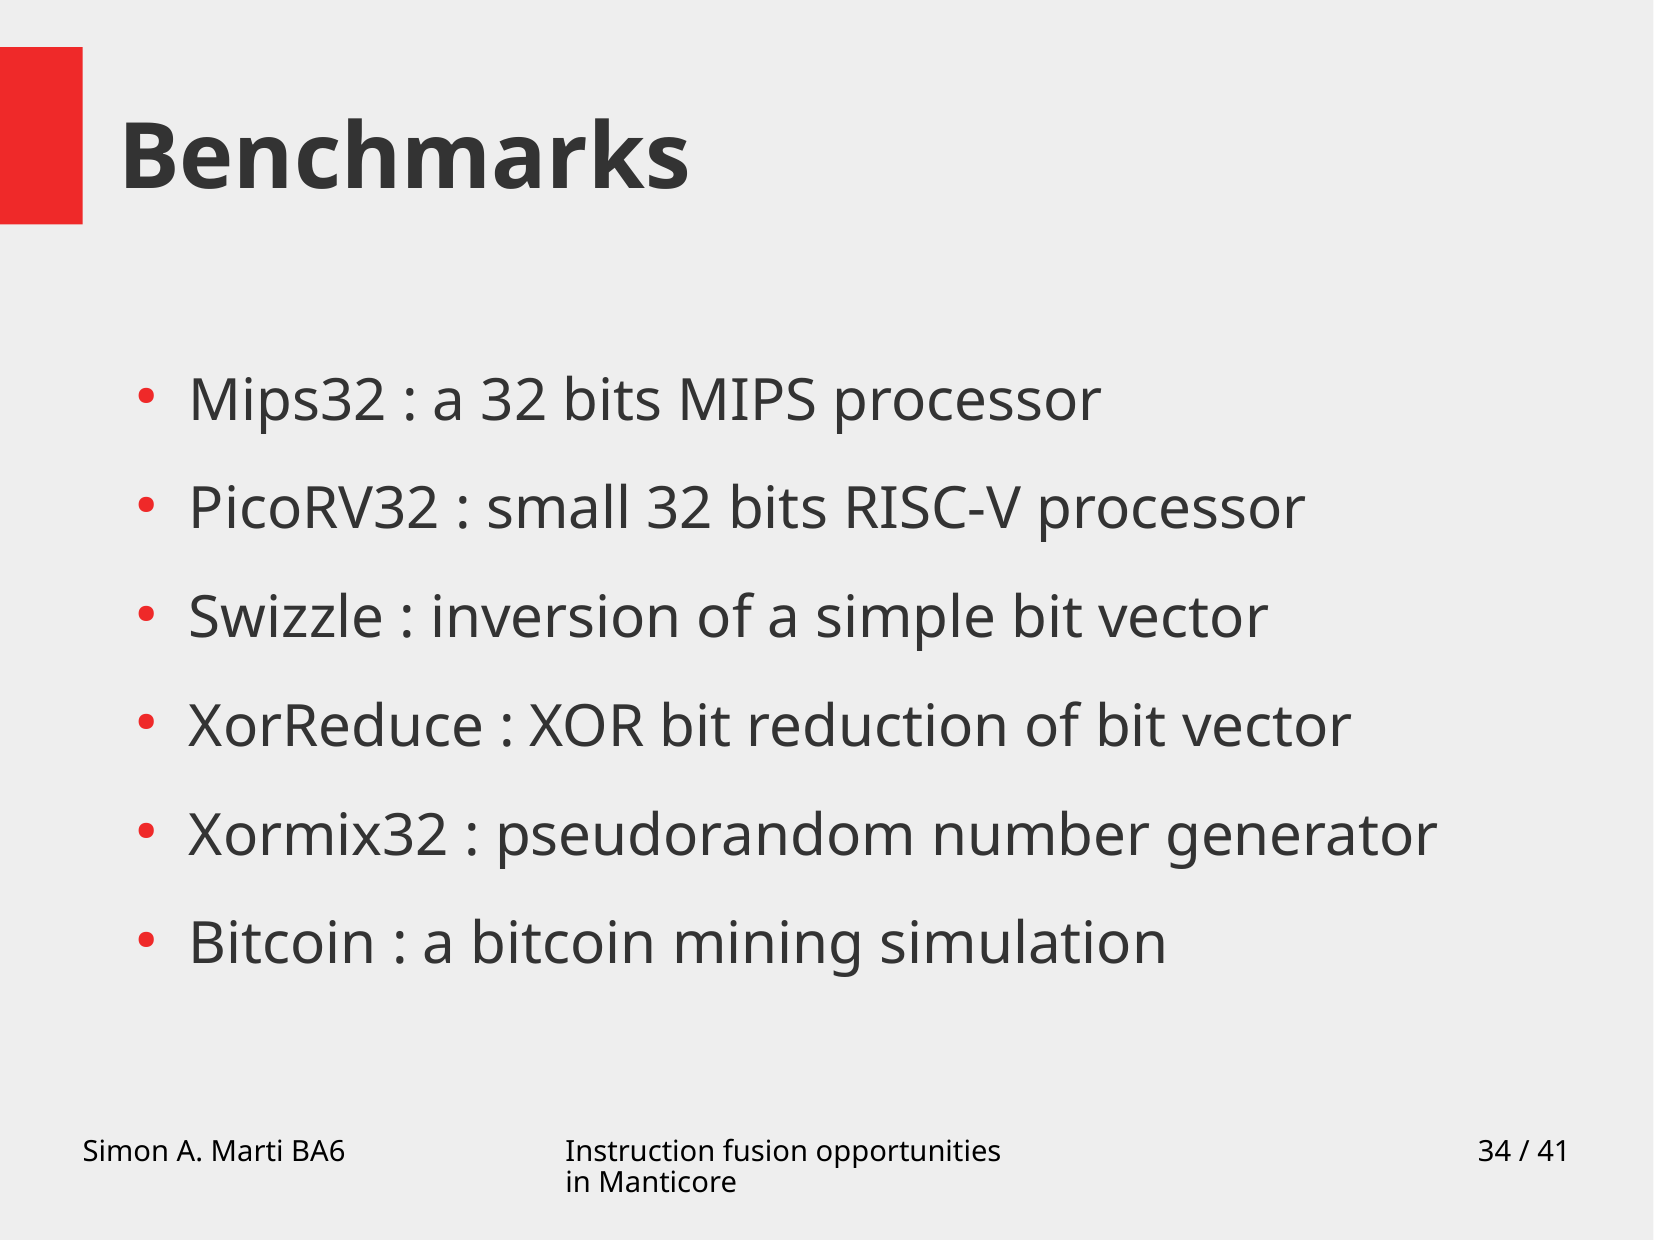

# Benchmarks
Mips32 : a 32 bits MIPS processor
PicoRV32 : small 32 bits RISC-V processor
Swizzle : inversion of a simple bit vector
XorReduce : XOR bit reduction of bit vector
Xormix32 : pseudorandom number generator
Bitcoin : a bitcoin mining simulation
Simon A. Marti BA6
Instruction fusion opportunities in Manticore
34